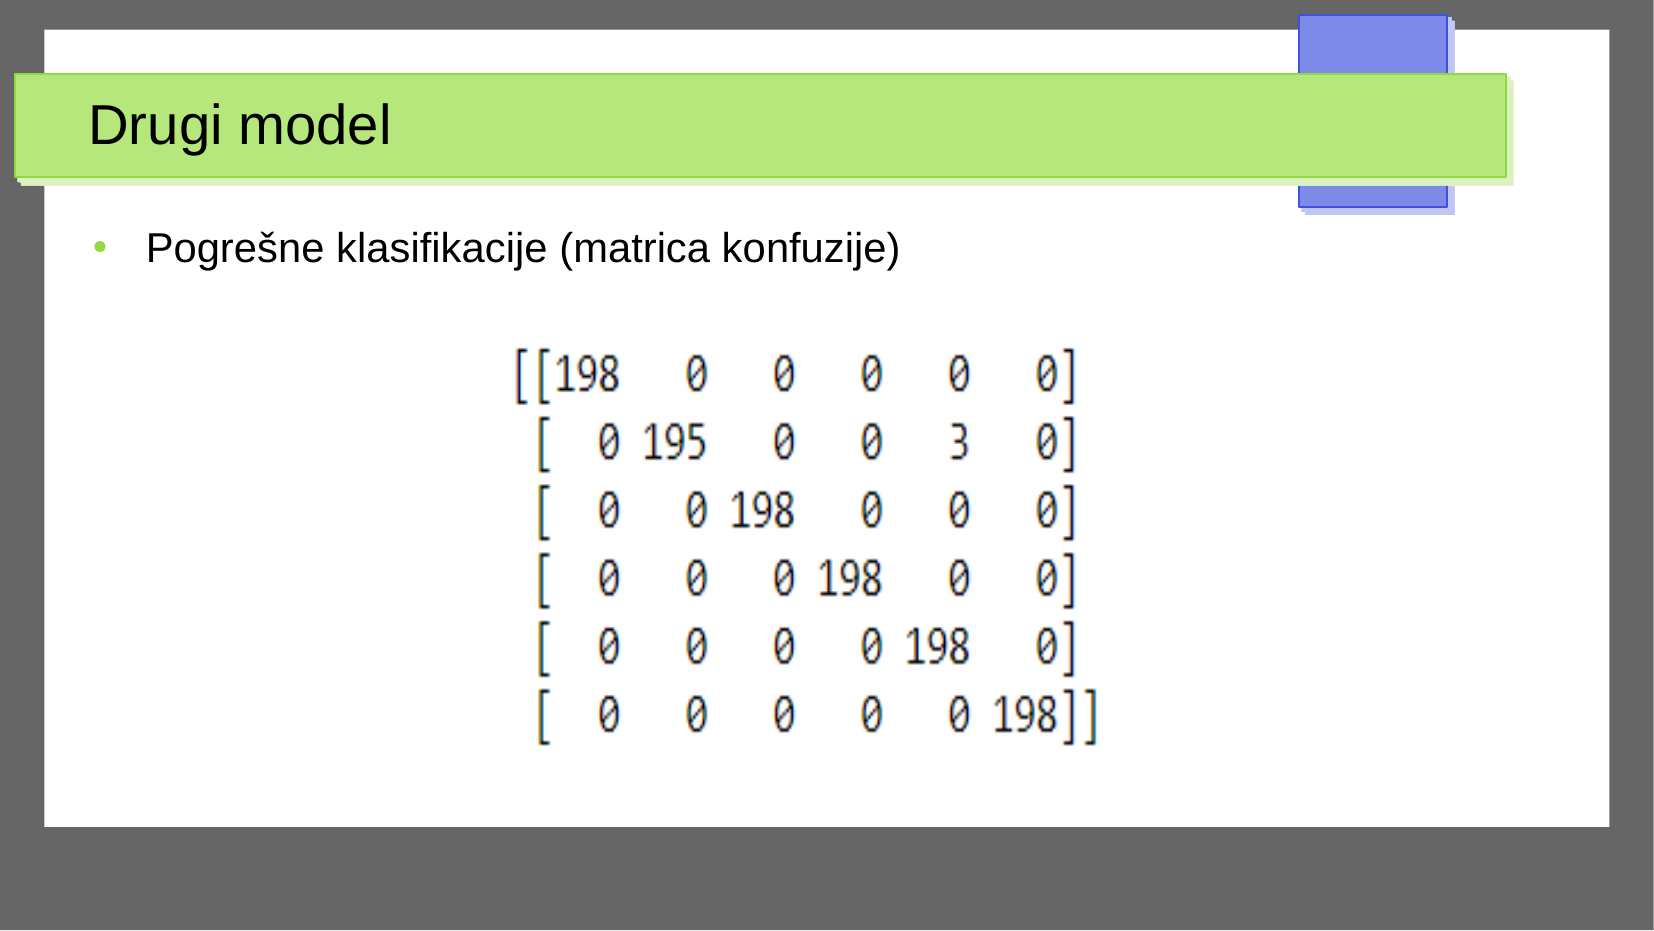

# Drugi model
Pogrešne klasifikacije (matrica konfuzije)